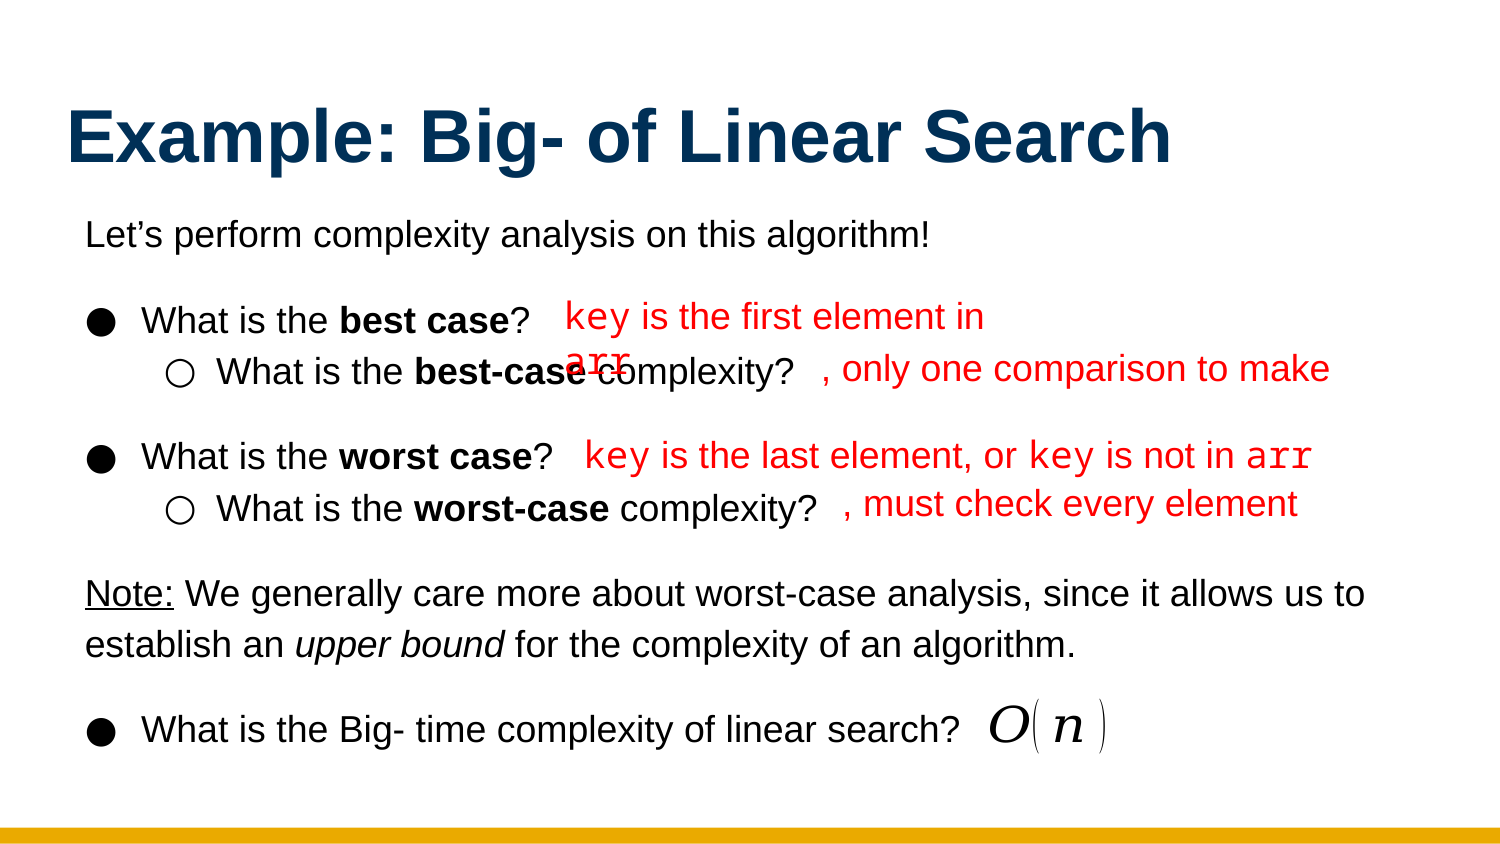

# Example: Big- of Linear Search
Let’s perform complexity analysis on this algorithm!
What is the best case?
What is the best-case complexity?
What is the worst case?
What is the worst-case complexity?
Note: We generally care more about worst-case analysis, since it allows us to establish an upper bound for the complexity of an algorithm.
What is the Big- time complexity of linear search?
key is the first element in arr
, only one comparison to make
key is the last element, or key is not in arr
, must check every element